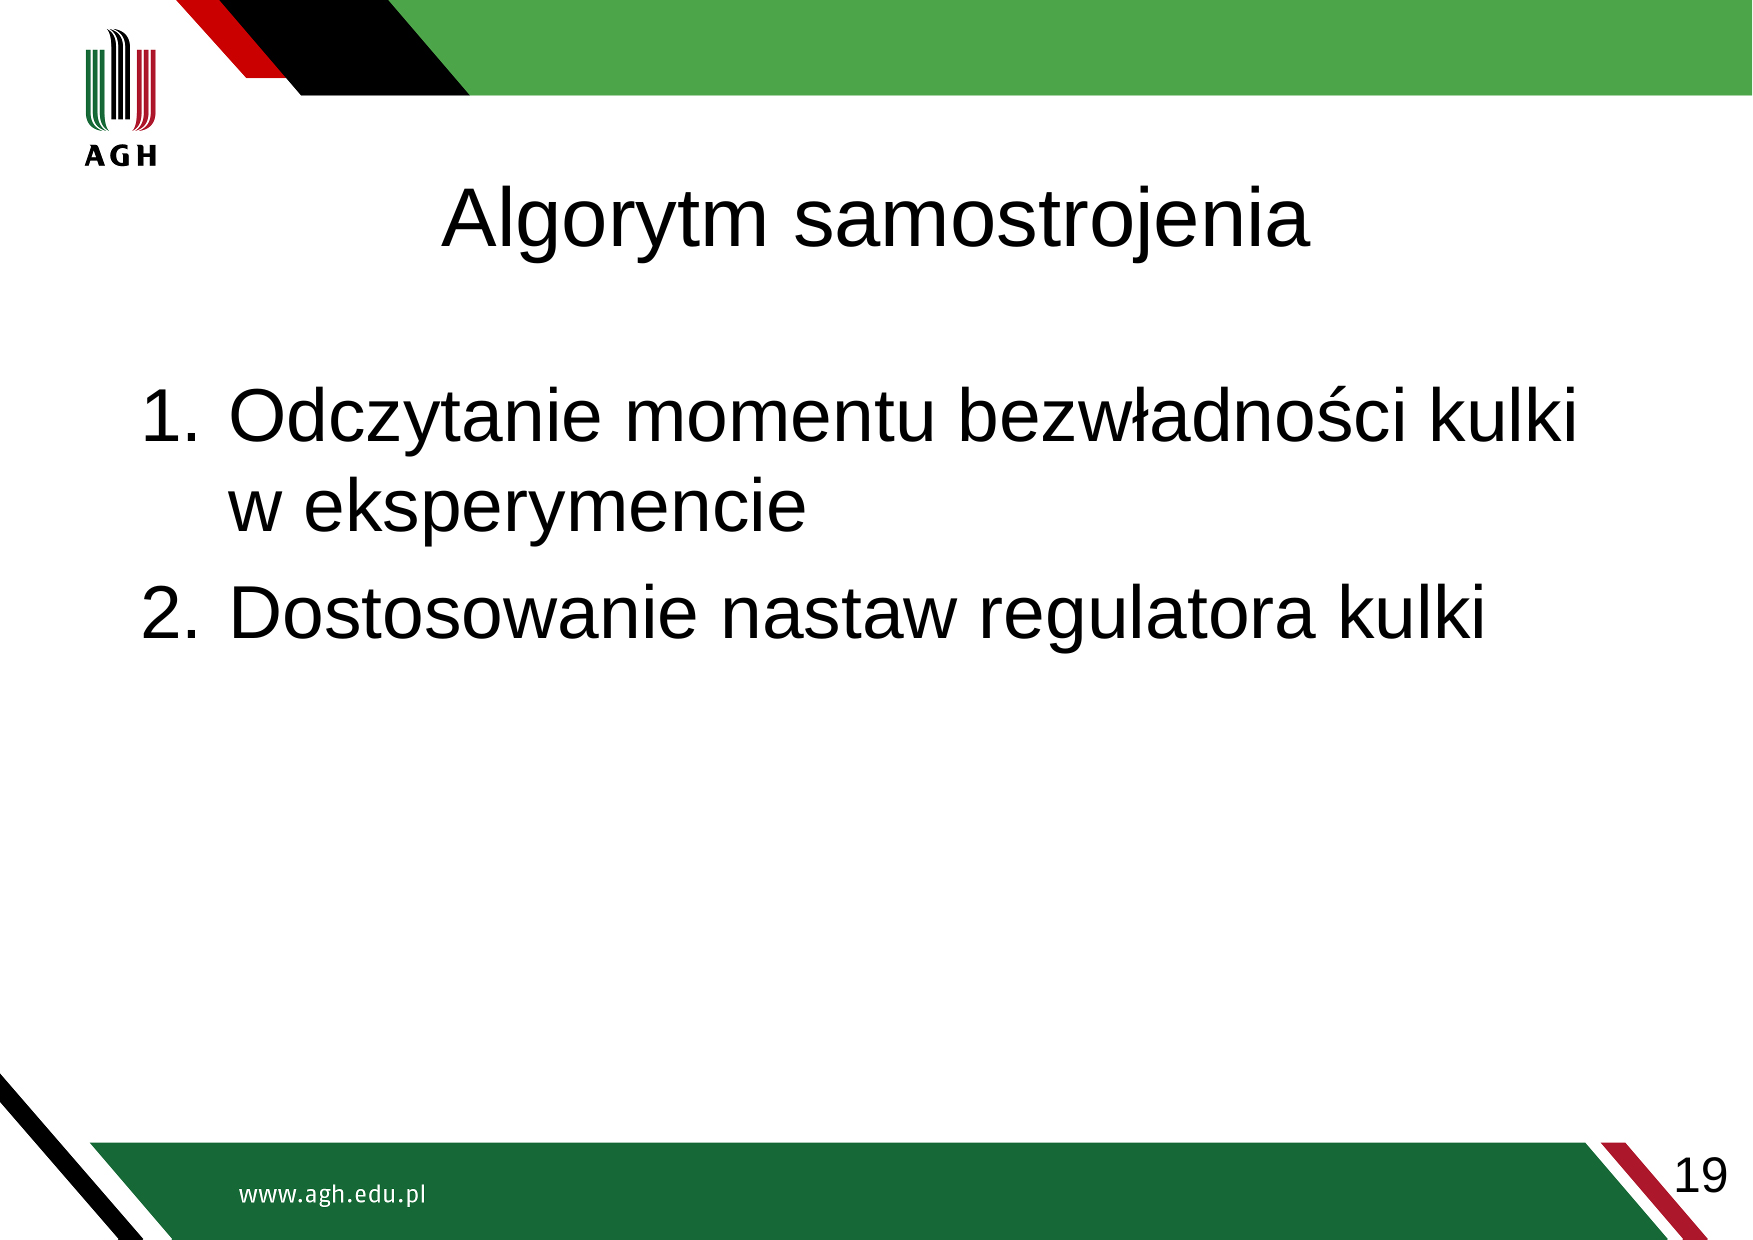

# Algorytm samostrojenia
Odczytanie momentu bezwładności kulki w eksperymencie
Dostosowanie nastaw regulatora kulki
19